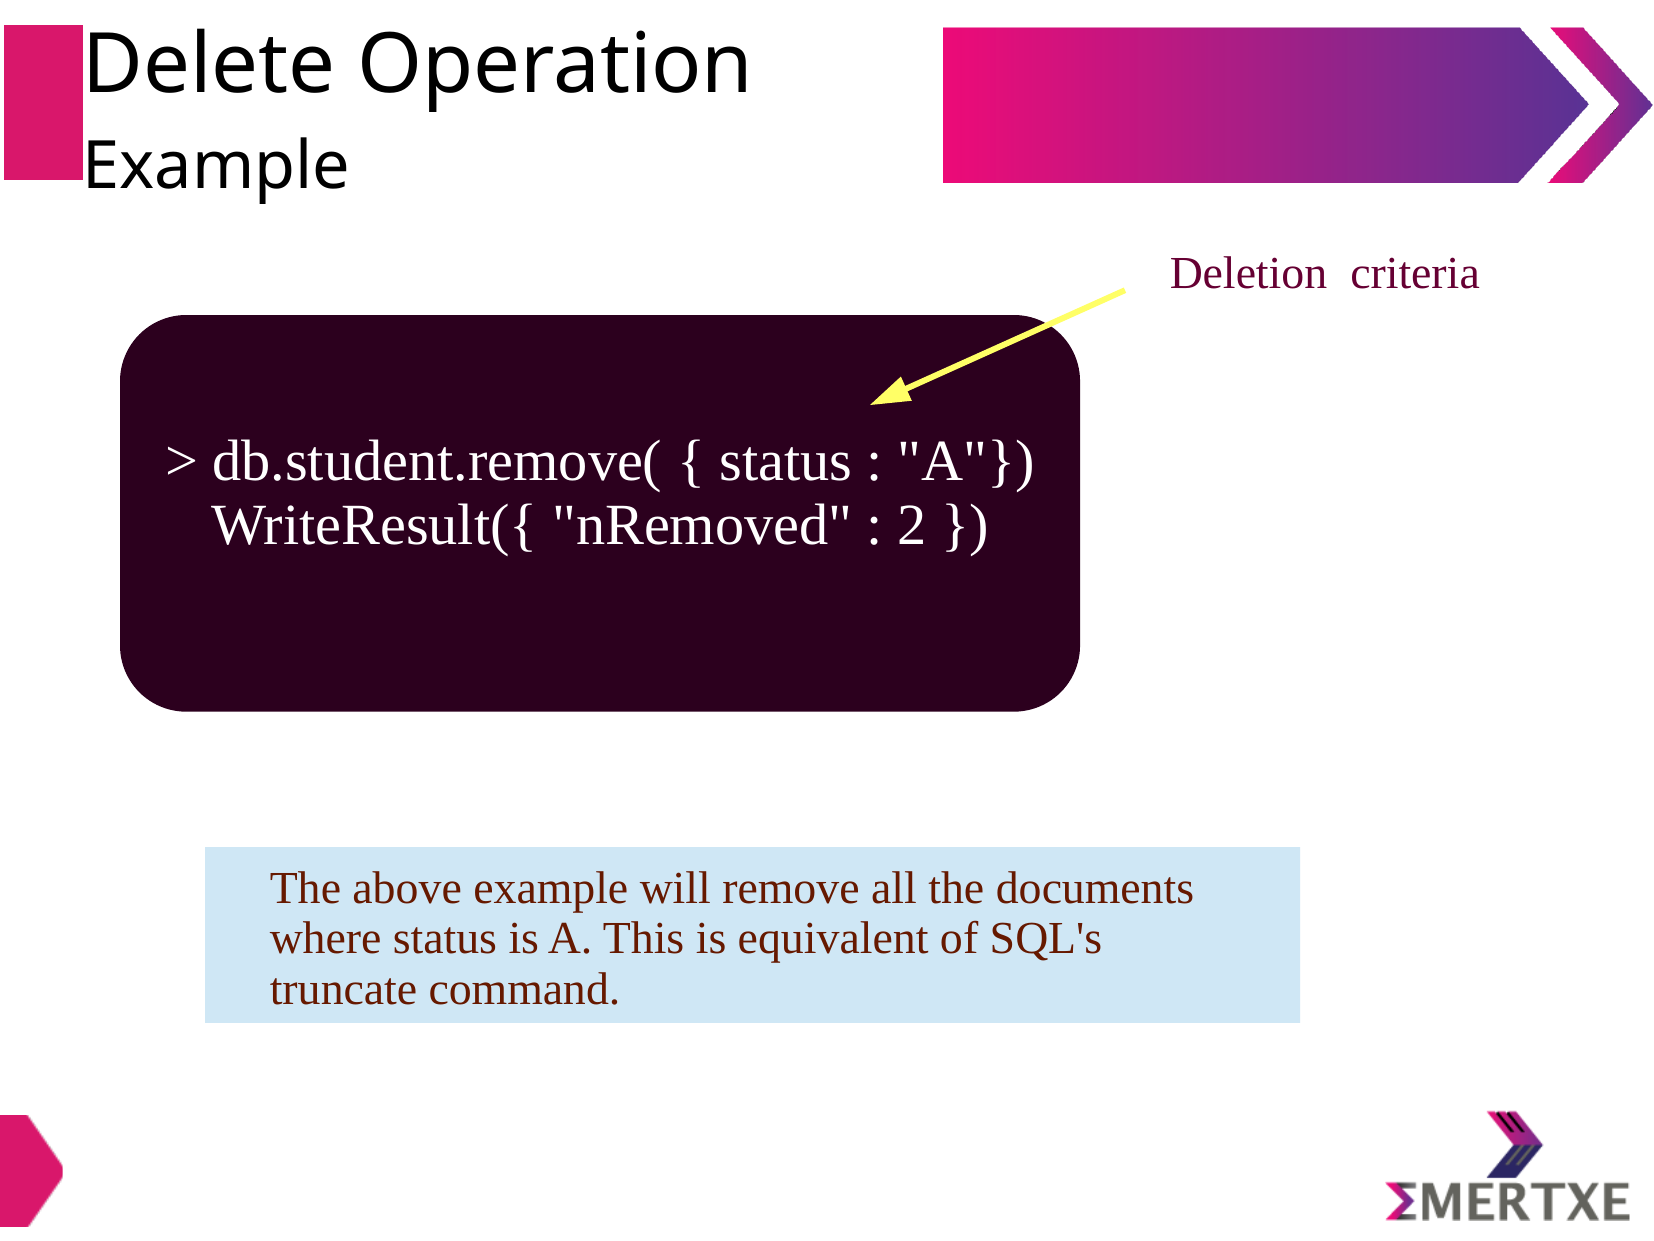

# Delete Operation Example
Deletion criteria
> db.student.remove( { status : "A"})
WriteResult({ "nRemoved" : 2 })
The above example will remove all the documents where status is A. This is equivalent of SQL's truncate command.